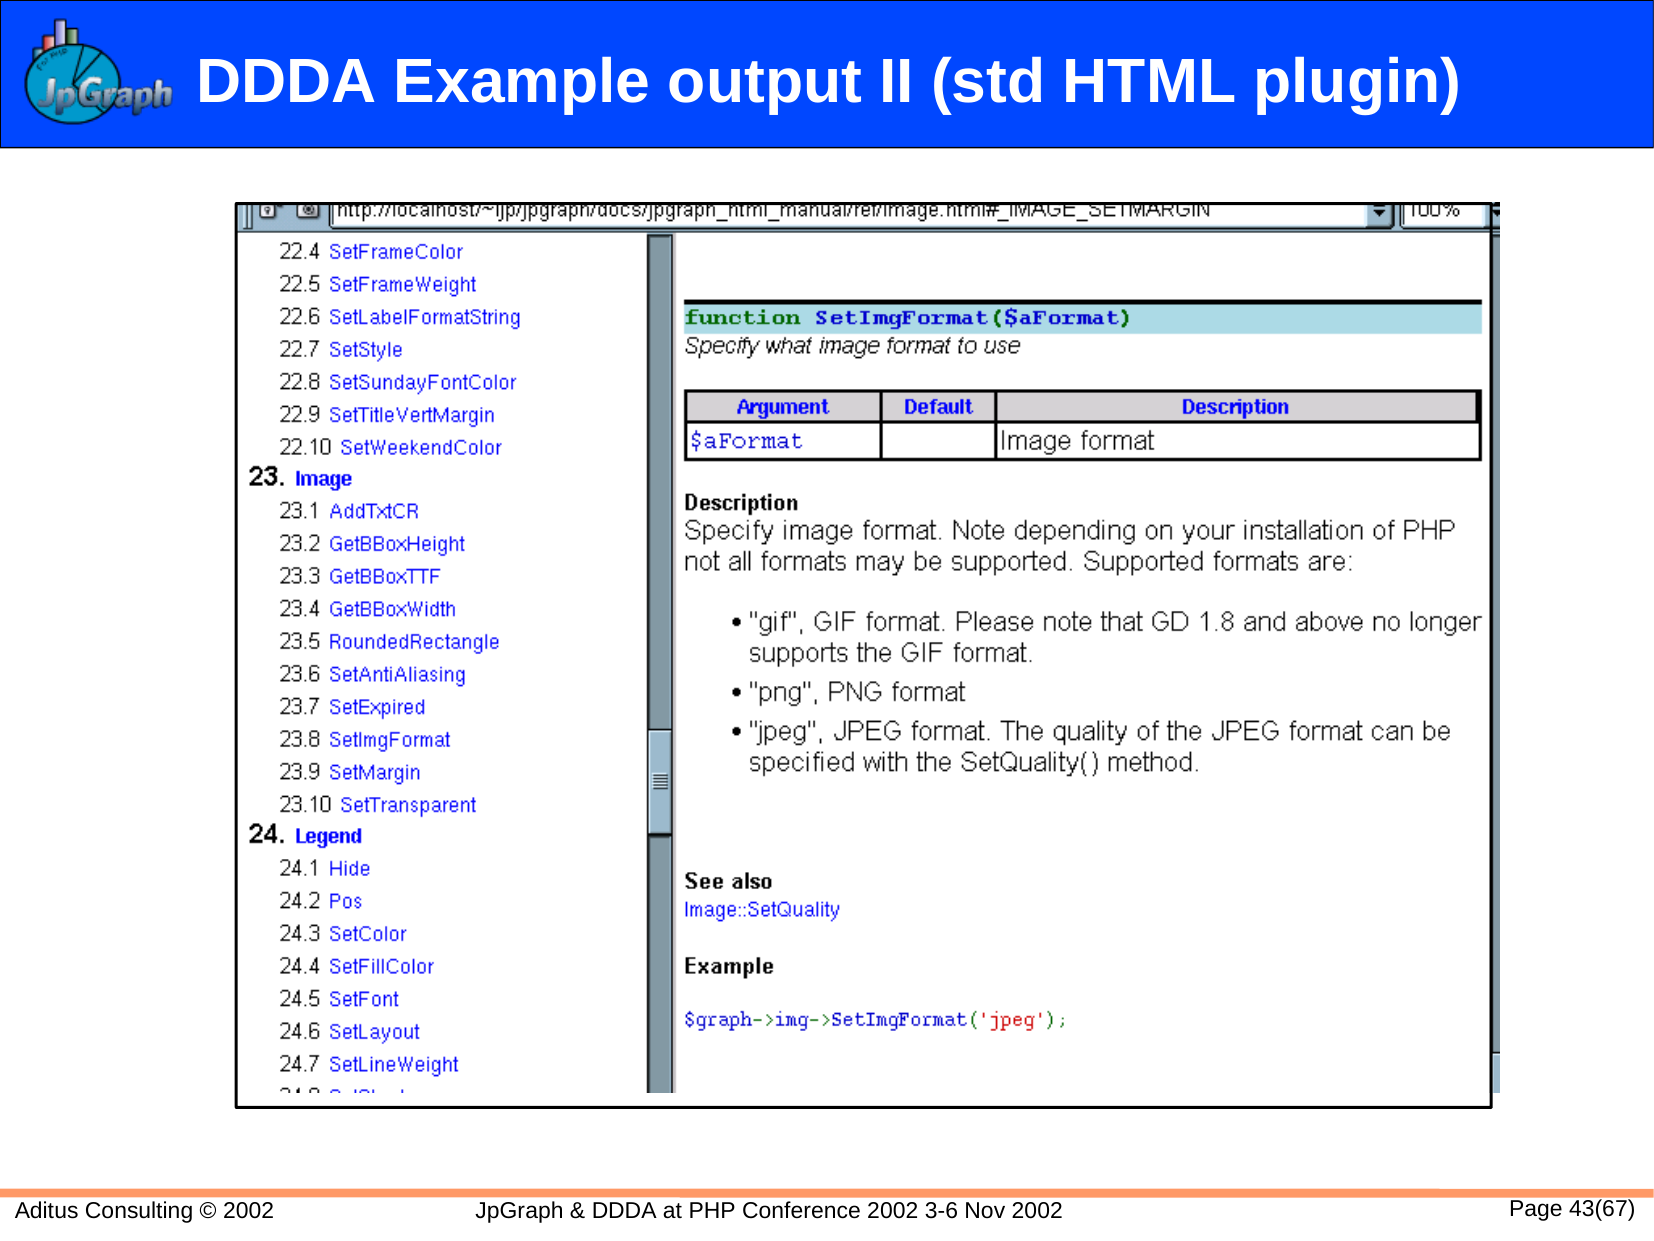

# DDDA Example output II (std HTML plugin)